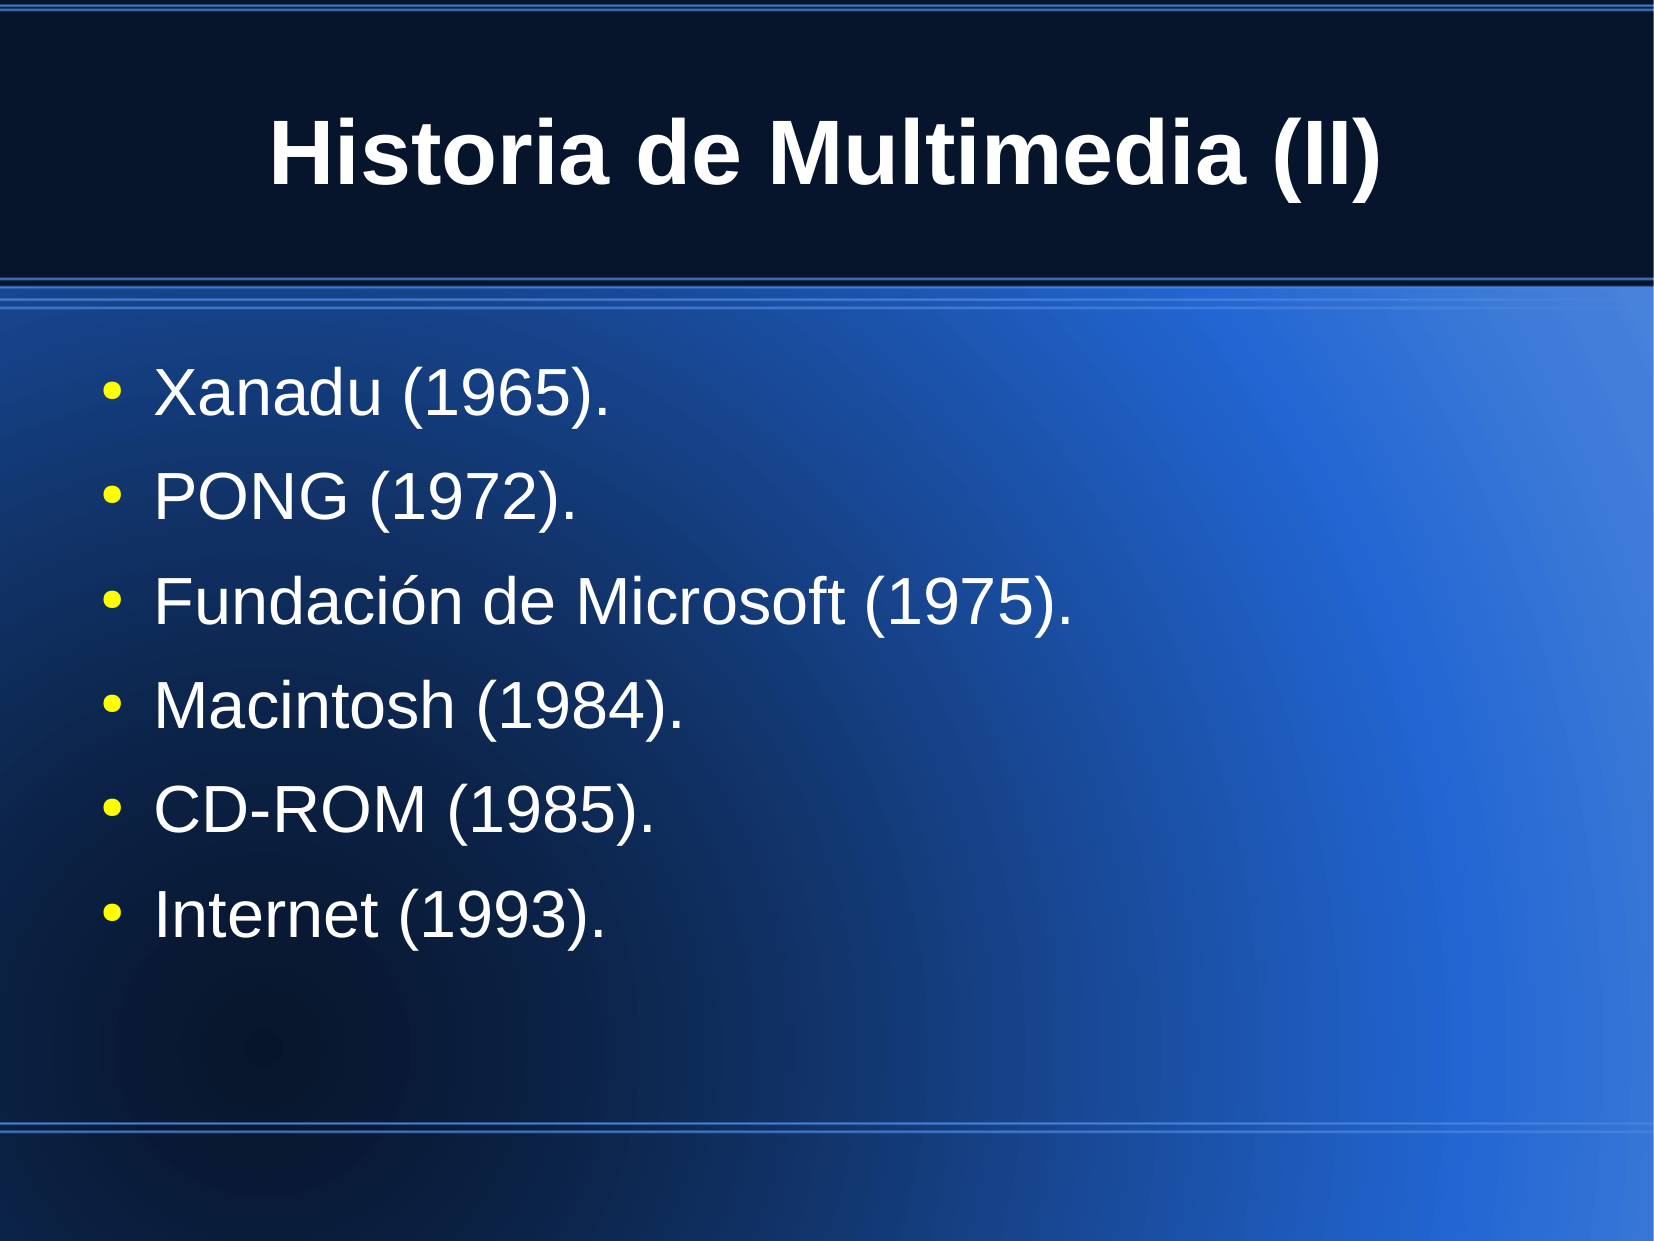

# Historia de Multimedia (II)
Xanadu (1965).
PONG (1972).
Fundación de Microsoft (1975).
Macintosh (1984).
CD-ROM (1985).
Internet (1993).